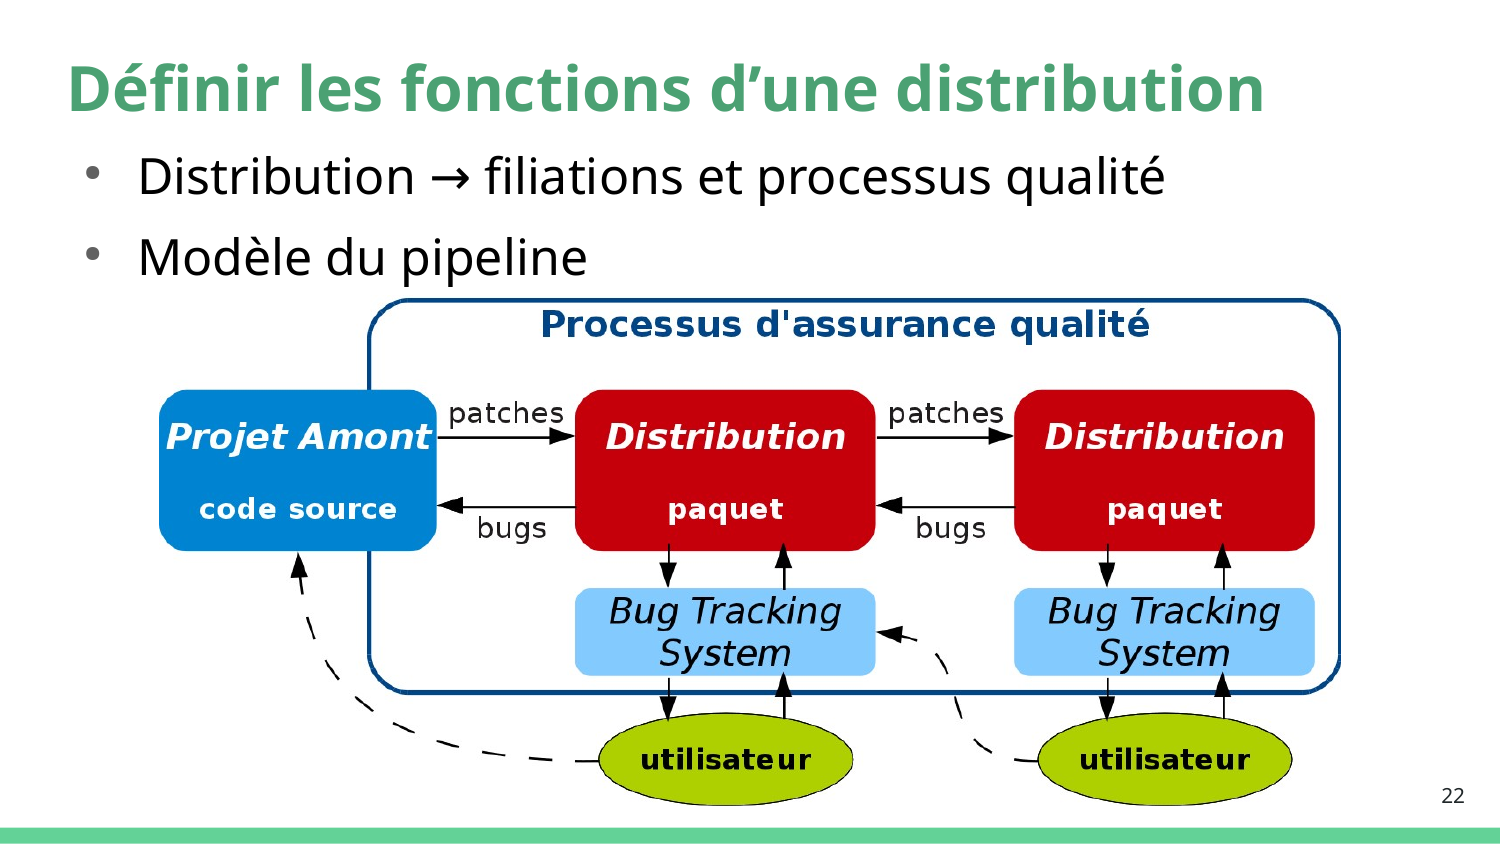

# Définir les fonctions d’une distribution
Distribution → filiations et processus qualité
Modèle du pipeline